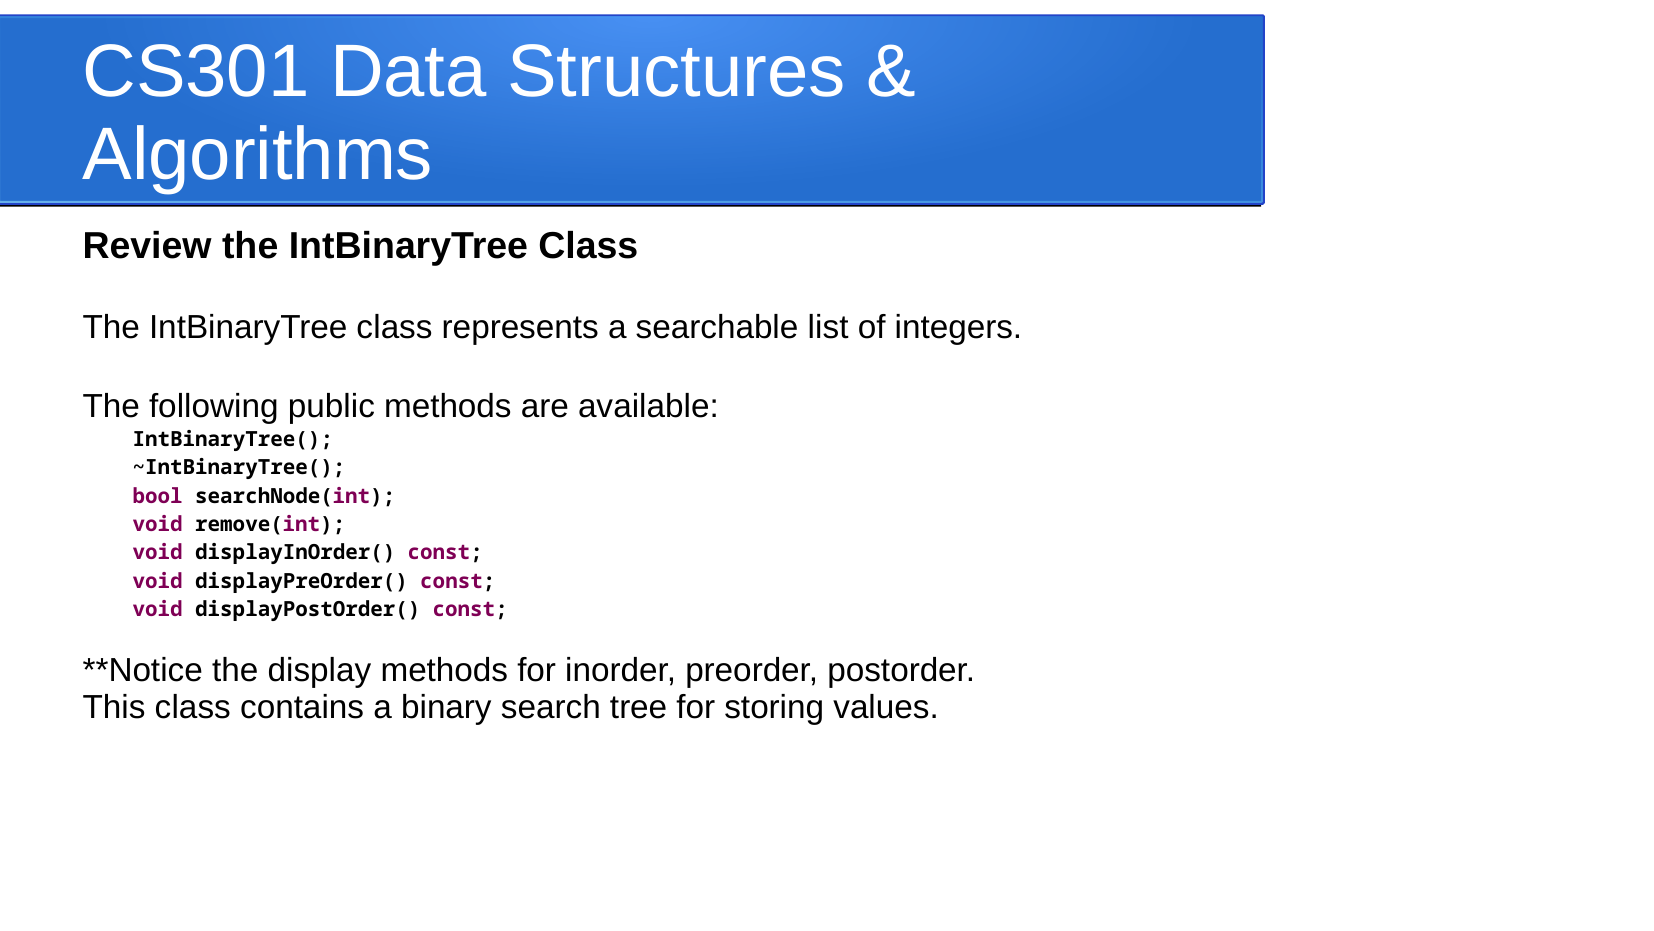

# CS301 Data Structures & Algorithms
Review the IntBinaryTree Class
The IntBinaryTree class represents a searchable list of integers.
The following public methods are available:
 IntBinaryTree();
 ~IntBinaryTree();
 bool searchNode(int);
 void remove(int);
 void displayInOrder() const;
 void displayPreOrder() const;
 void displayPostOrder() const;
**Notice the display methods for inorder, preorder, postorder.
This class contains a binary search tree for storing values.